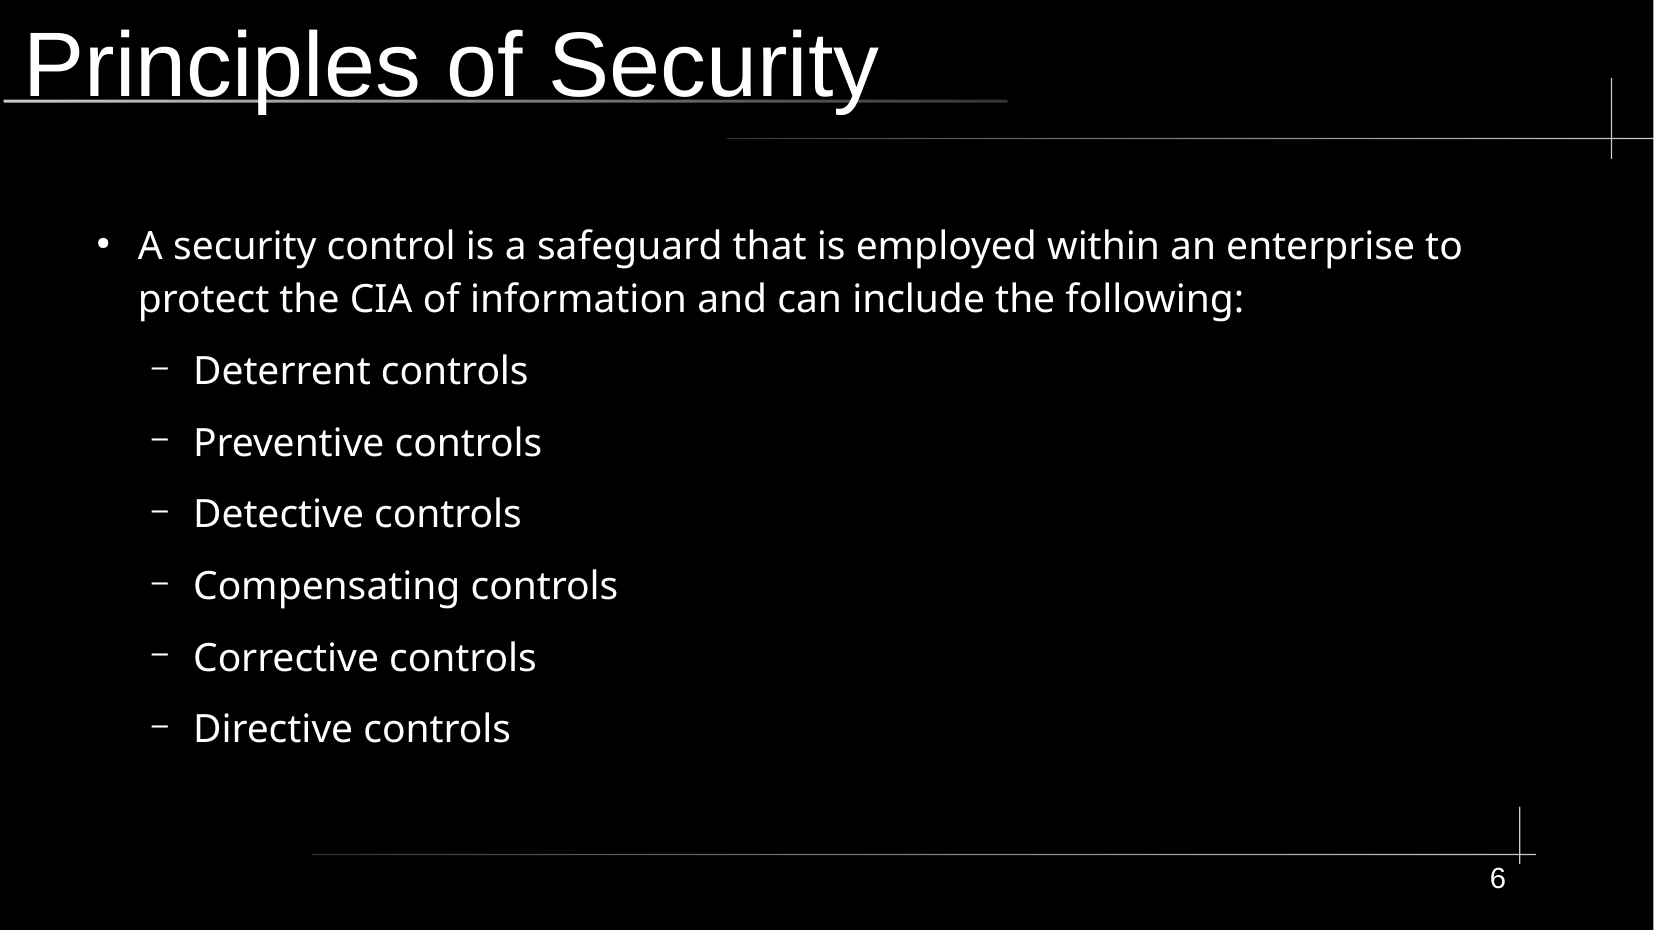

# Principles of Security
A security control is a safeguard that is employed within an enterprise to protect the CIA of information and can include the following:
Deterrent controls
Preventive controls
Detective controls
Compensating controls
Corrective controls
Directive controls
6